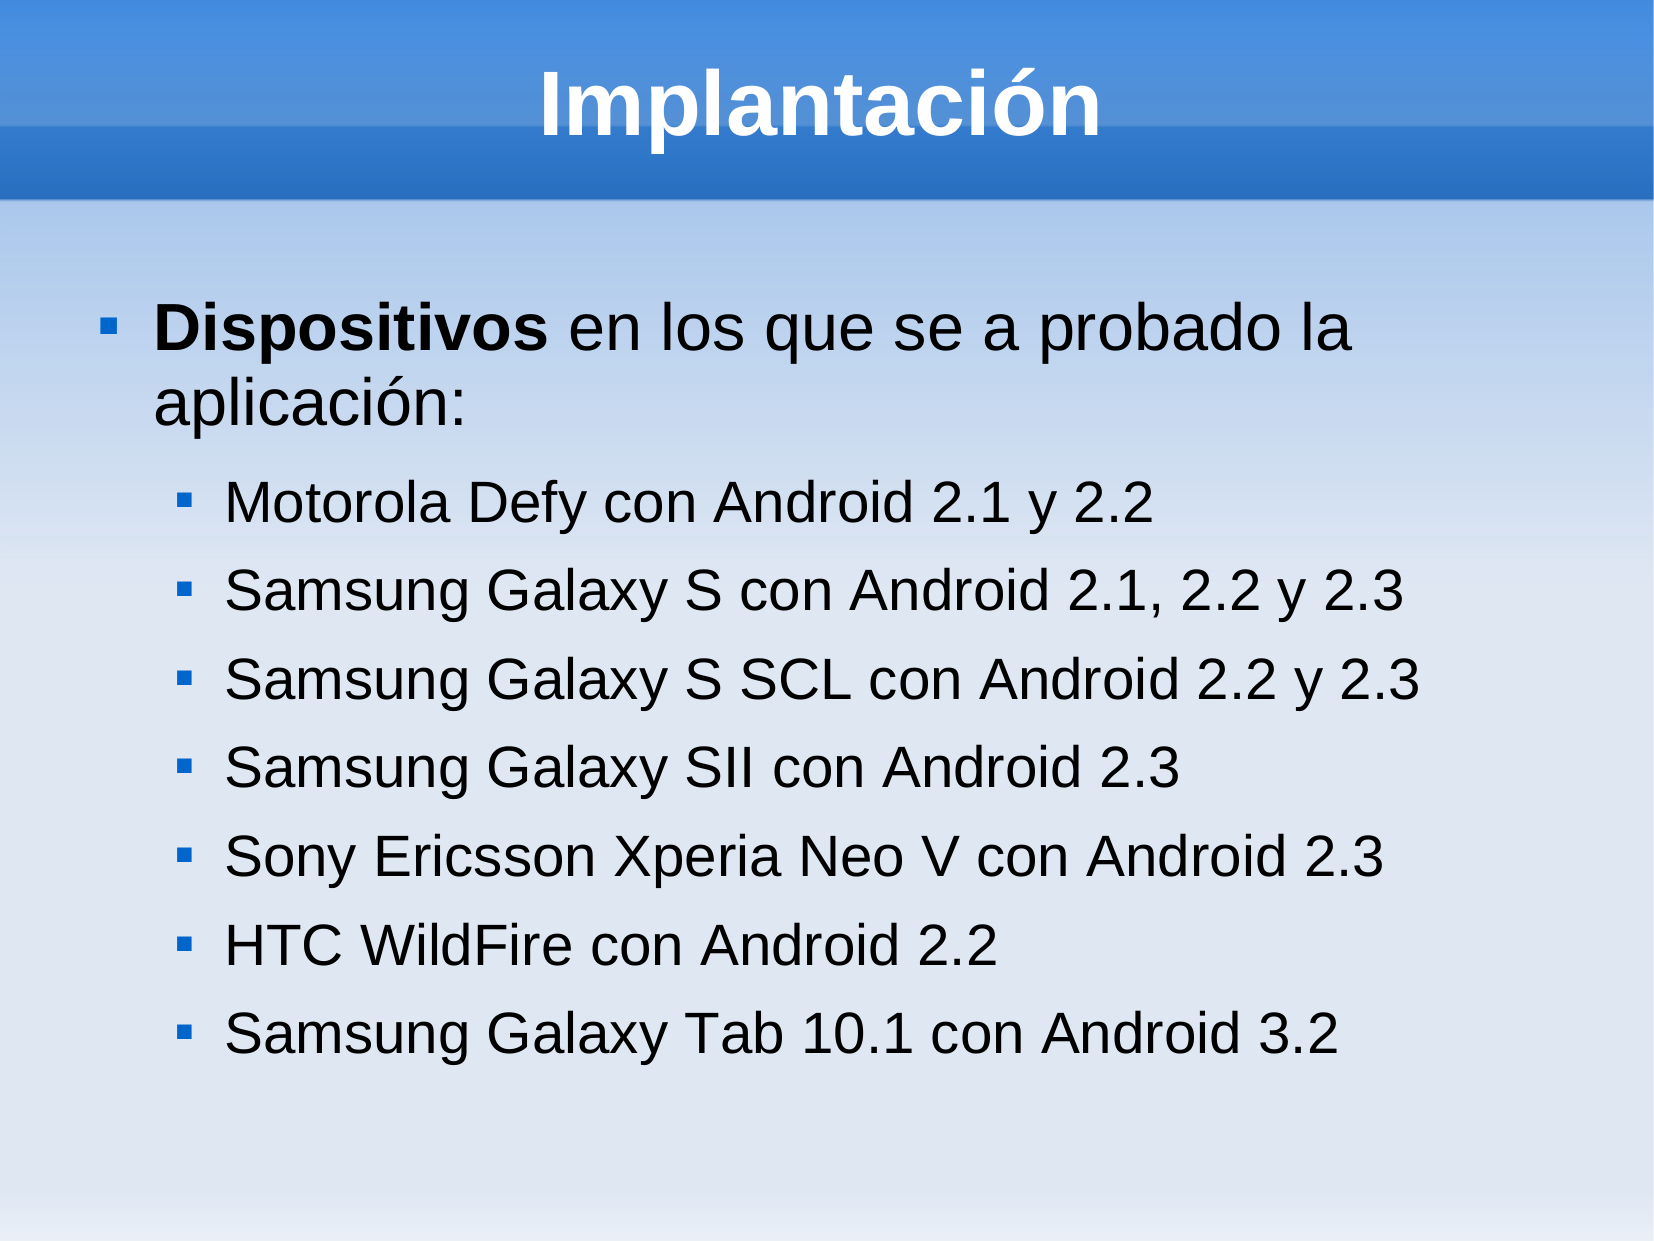

# Implantación
Dispositivos en los que se a probado la aplicación:
Motorola Defy con Android 2.1 y 2.2
Samsung Galaxy S con Android 2.1, 2.2 y 2.3
Samsung Galaxy S SCL con Android 2.2 y 2.3
Samsung Galaxy SII con Android 2.3
Sony Ericsson Xperia Neo V con Android 2.3
HTC WildFire con Android 2.2
Samsung Galaxy Tab 10.1 con Android 3.2